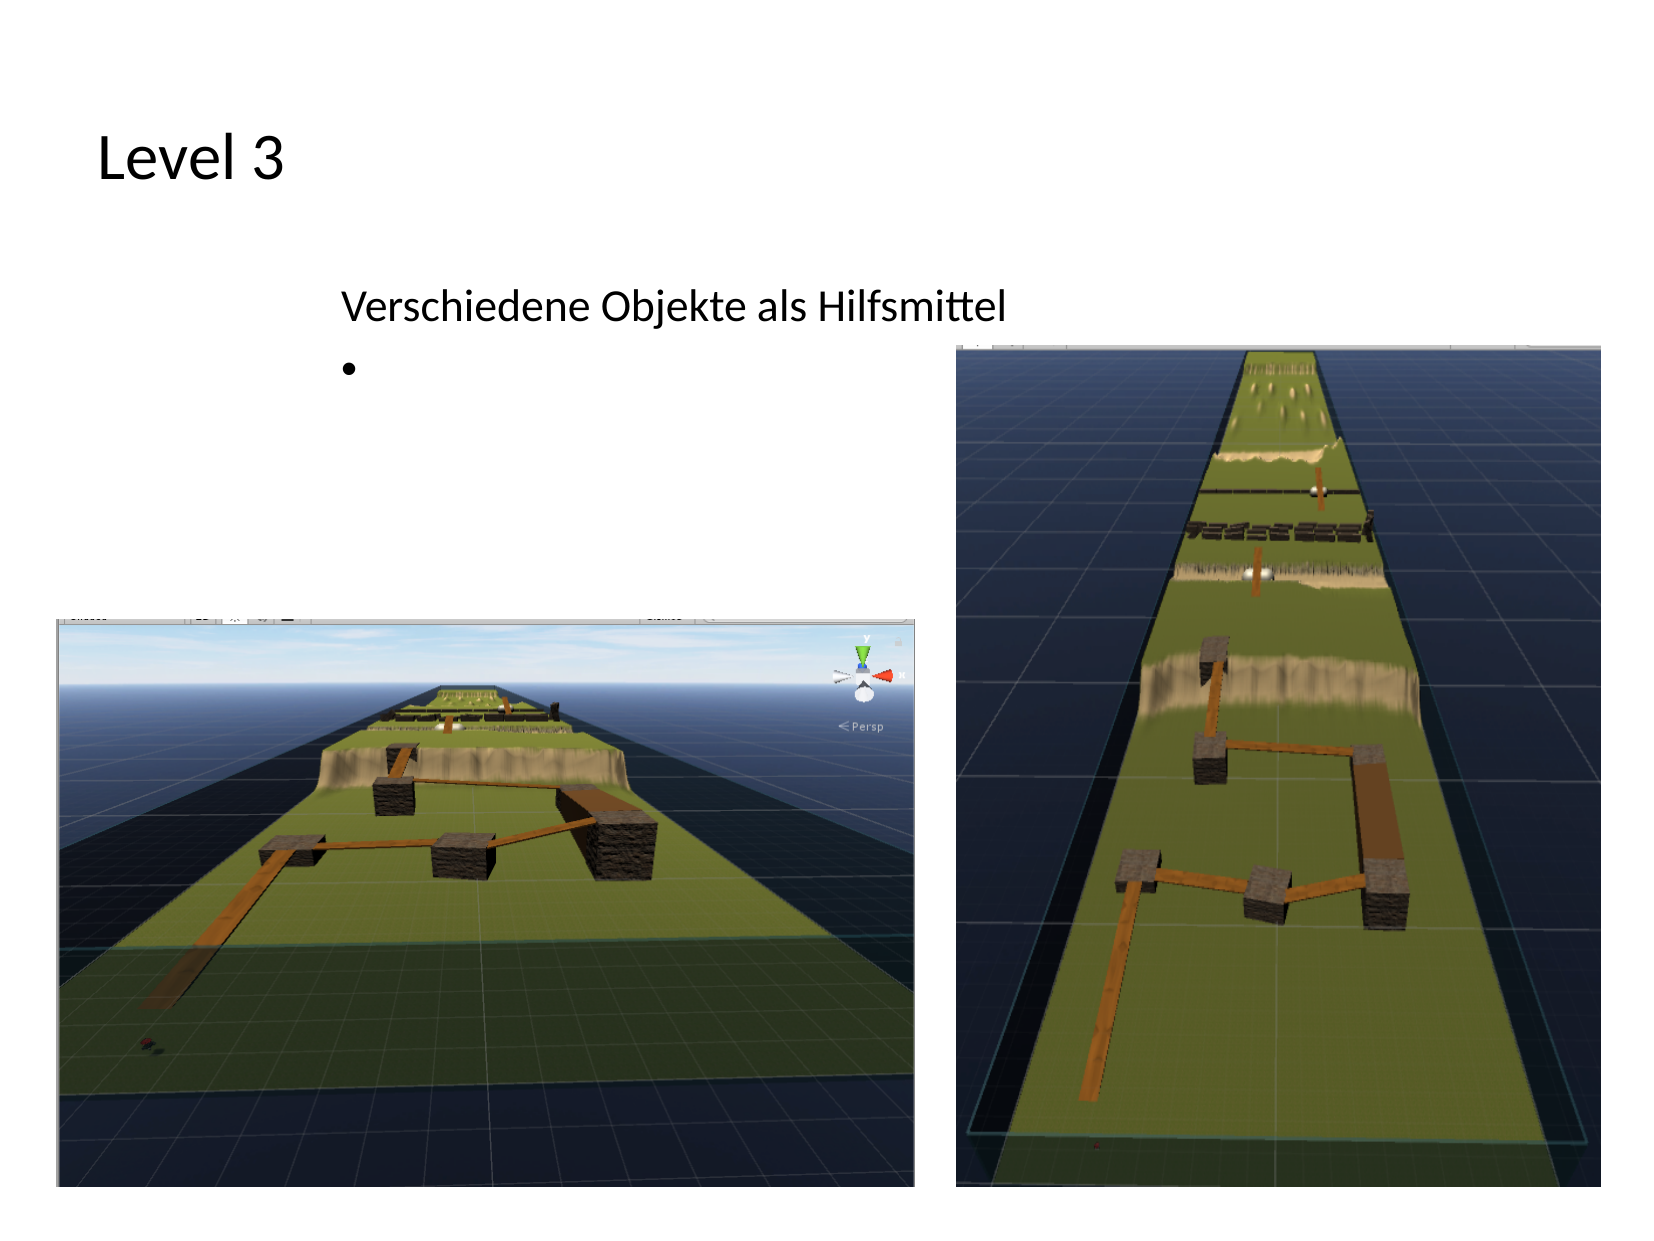

# Level 3
Verschiedene Objekte als Hilfsmittel